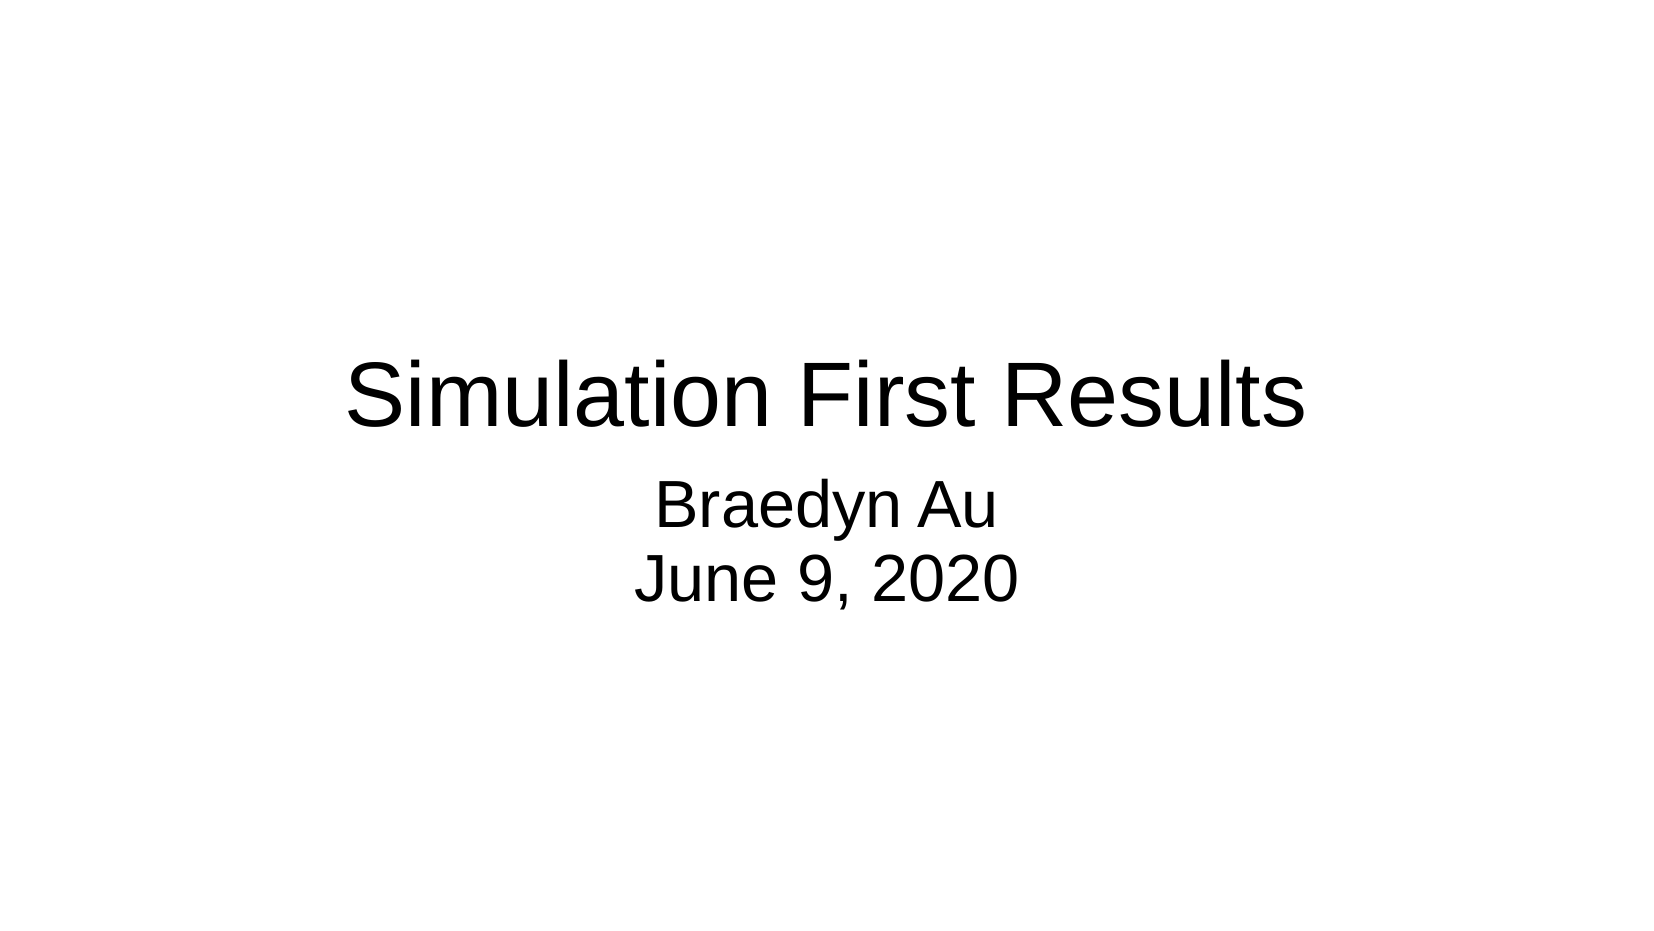

Braedyn Au
June 9, 2020
# Simulation First Results